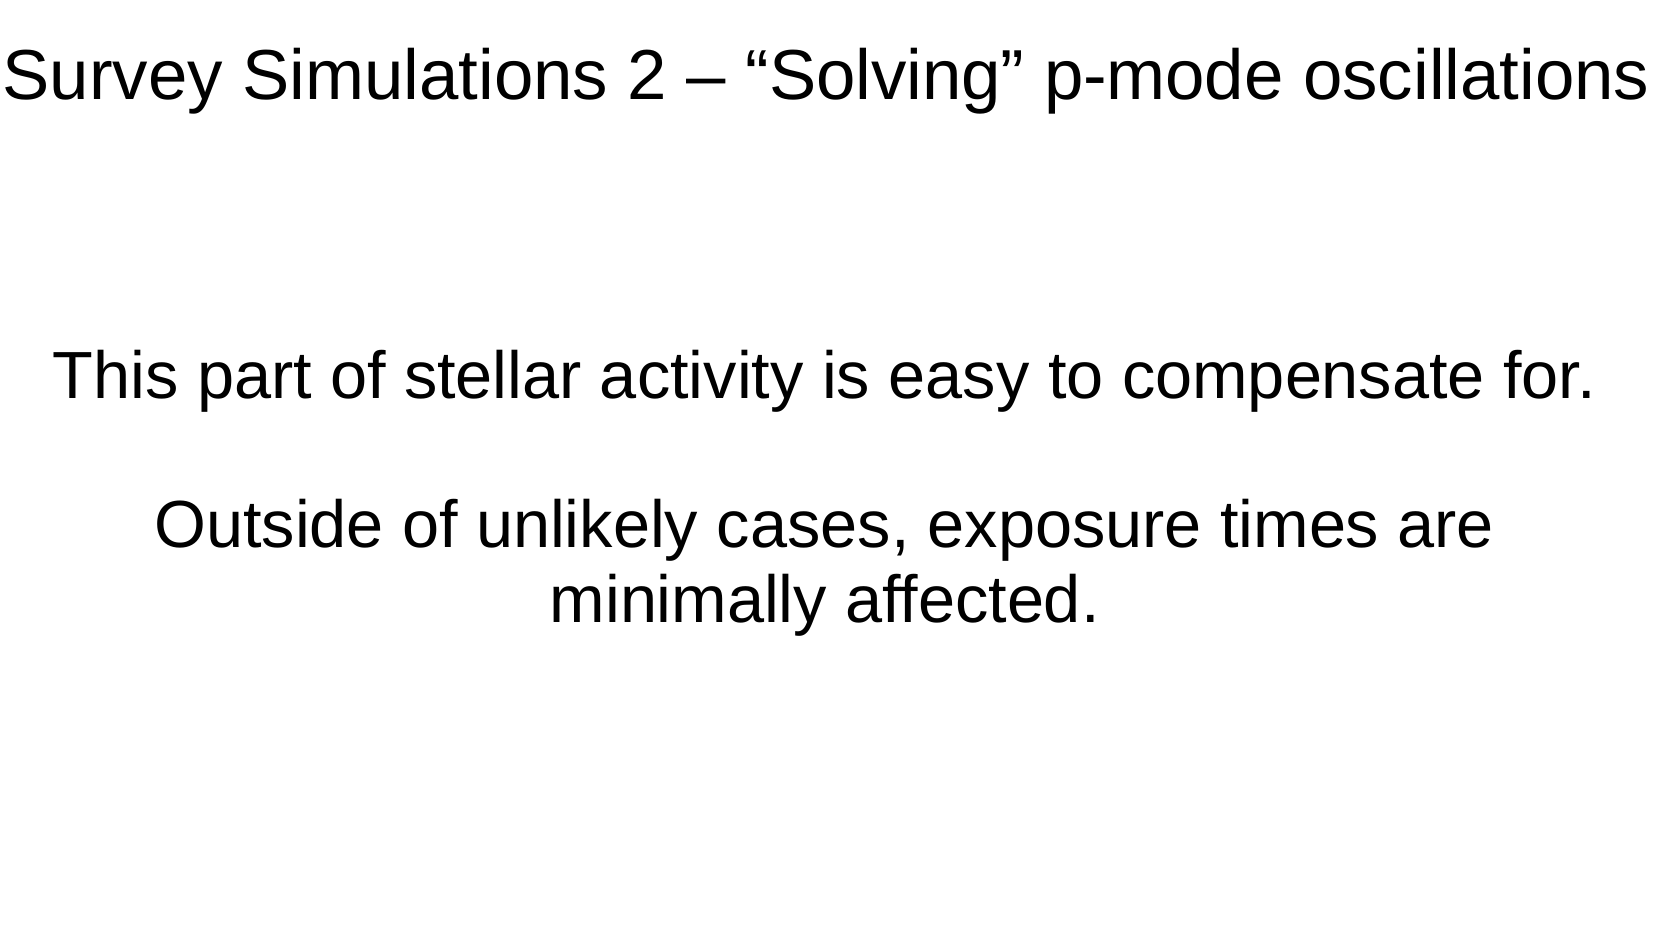

# Survey Simulations 2 – “Solving” p-mode oscillations
This part of stellar activity is easy to compensate for.
Outside of unlikely cases, exposure times are minimally affected.